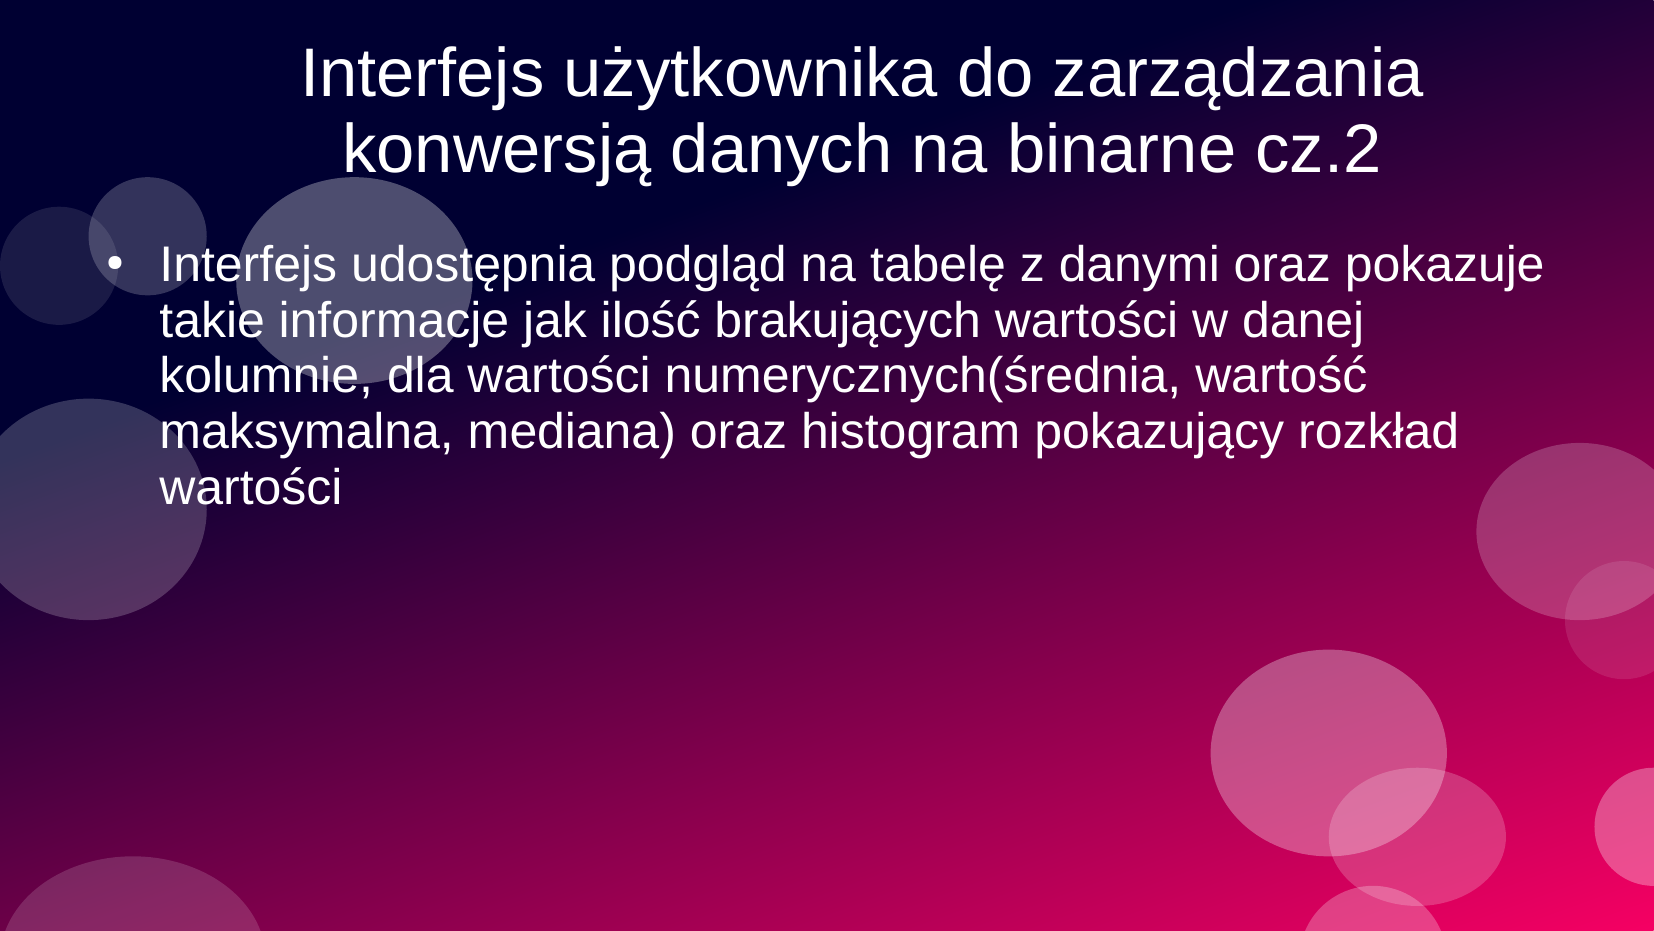

# Interfejs użytkownika do zarządzania konwersją danych na binarne cz.2
Interfejs udostępnia podgląd na tabelę z danymi oraz pokazuje takie informacje jak ilość brakujących wartości w danej kolumnie, dla wartości numerycznych(średnia, wartość maksymalna, mediana) oraz histogram pokazujący rozkład wartości